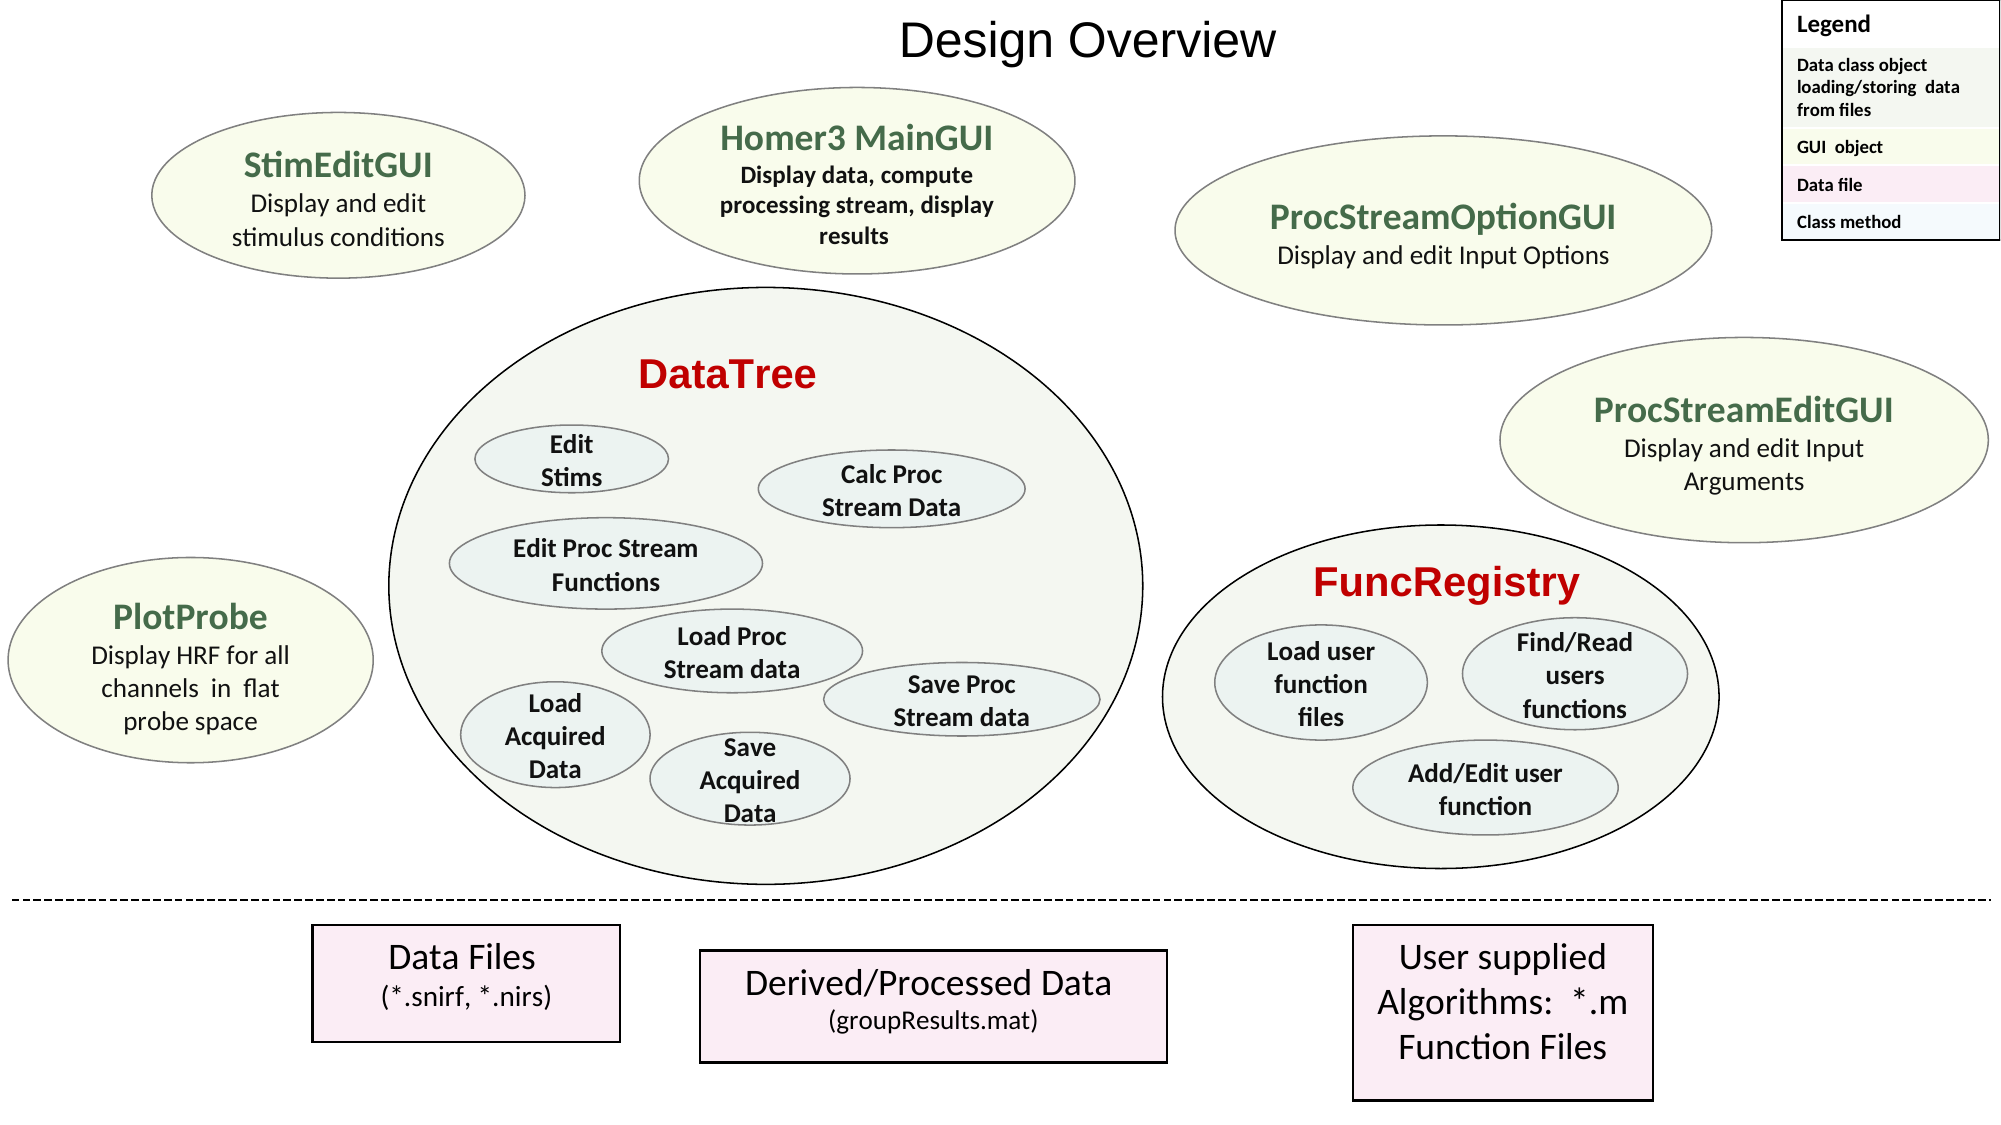

Design Overview
Legend
Data class object loading/storing data from files
GUI object
Data file
Class method
Homer3 MainGUI
Display data, compute processing stream, display results
StimEditGUI
Display and edit stimulus conditions
ProcStreamOptionGUI
Display and edit Input Options
ProcStreamEditGUI
Display and edit Input Arguments
DataTree
Edit Stims
Calc Proc Stream Data
Edit Proc Stream Functions
FuncRegistry
PlotProbe
Display HRF for all channels in flat probe space
Load Proc Stream data
Find/Read users functions
Load user function files
Save Proc Stream data
Load Acquired Data
Save Acquired Data
Add/Edit user function
Data Files
(*.snirf, *.nirs)
User supplied Algorithms: *.m Function Files
Derived/Processed Data
(groupResults.mat)